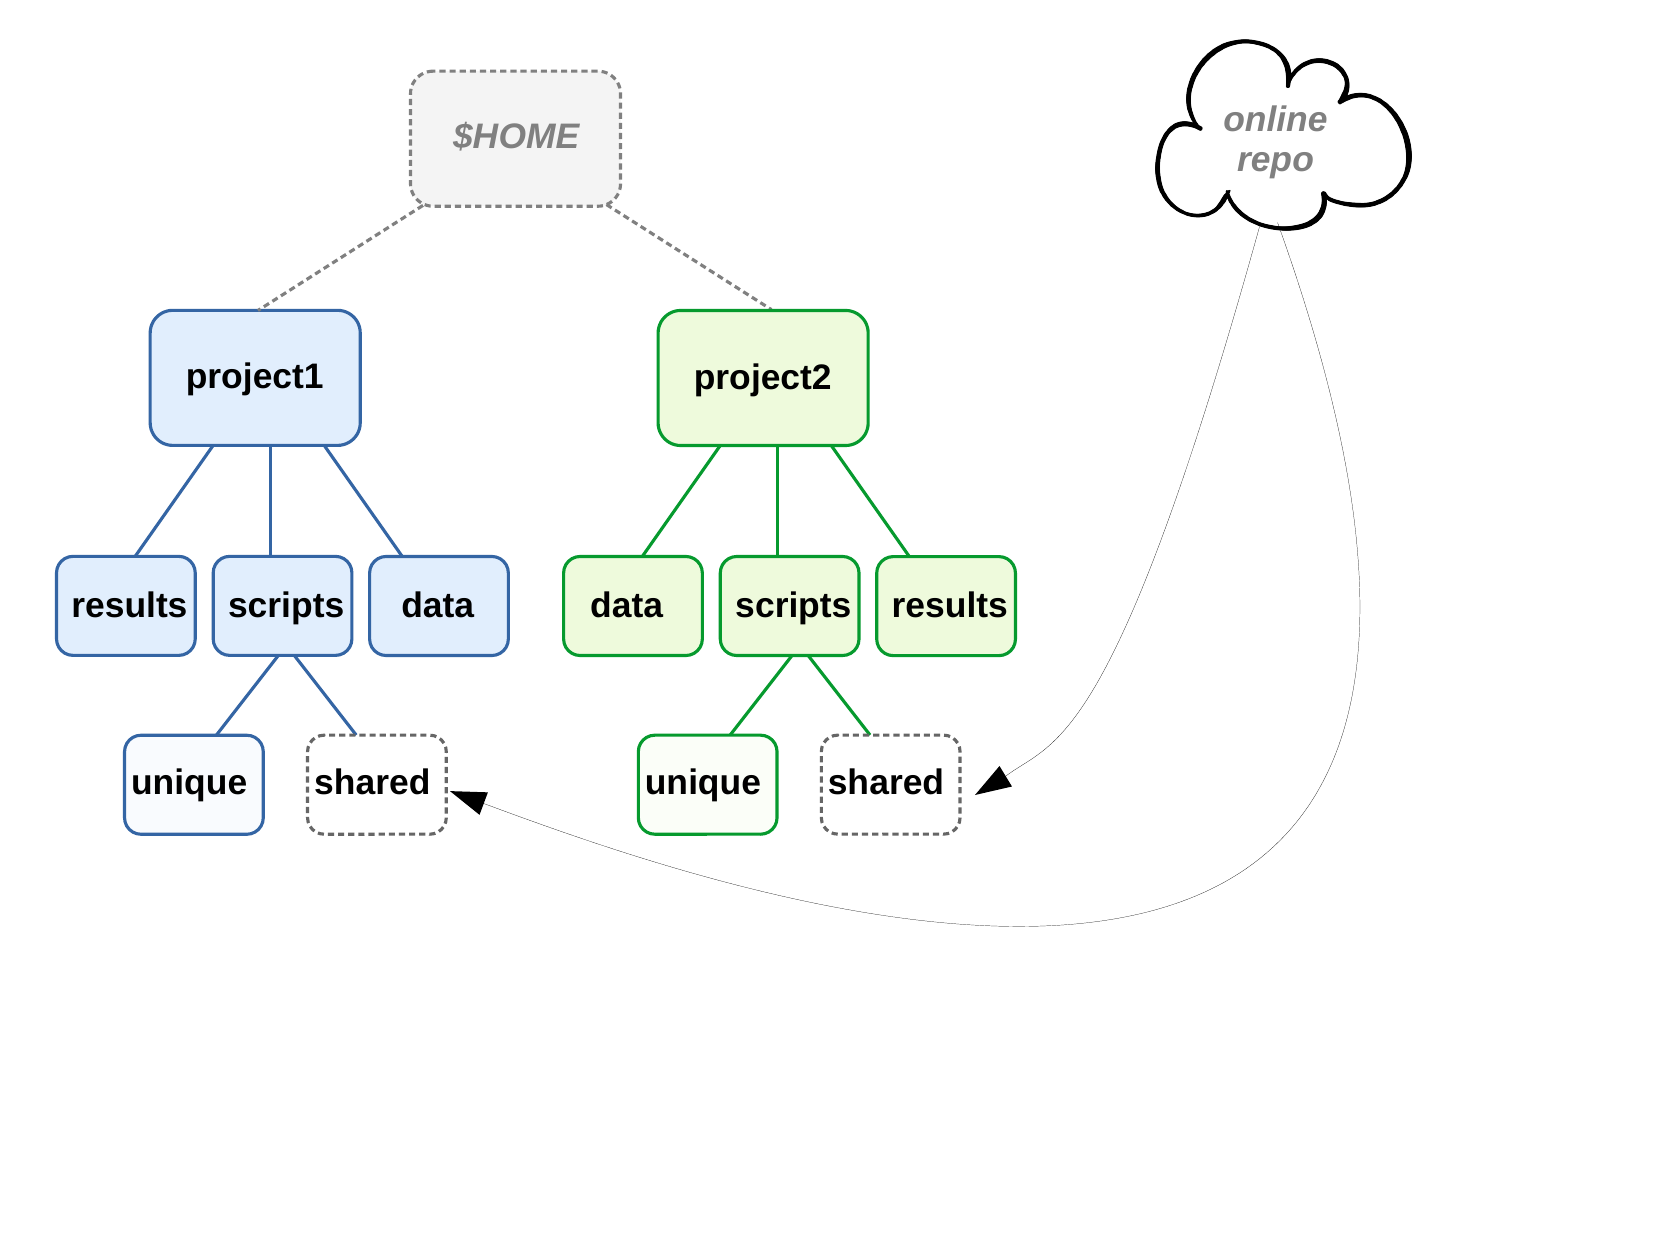

online
repo
$HOME
project1
project2
results
scripts
data
data
scripts
results
shared
shared
unique
unique